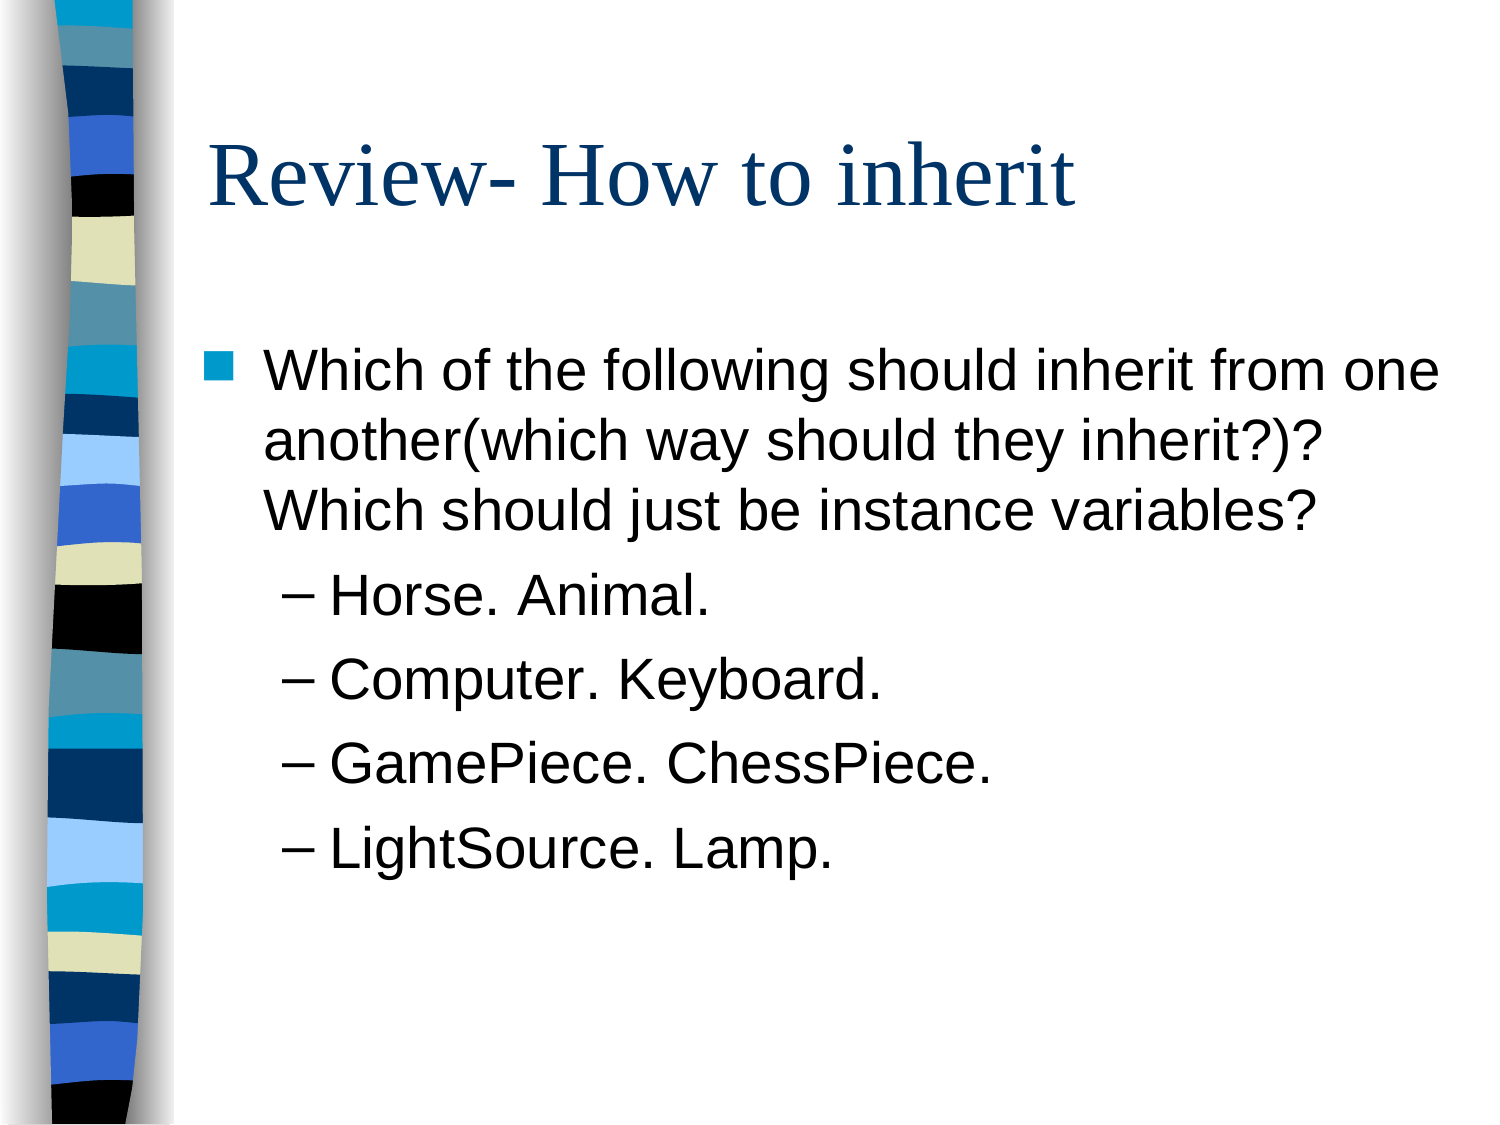

# Review- How to inherit
Which of the following should inherit from one another(which way should they inherit?)? Which should just be instance variables?
Horse. Animal.
Computer. Keyboard.
GamePiece. ChessPiece.
LightSource. Lamp.